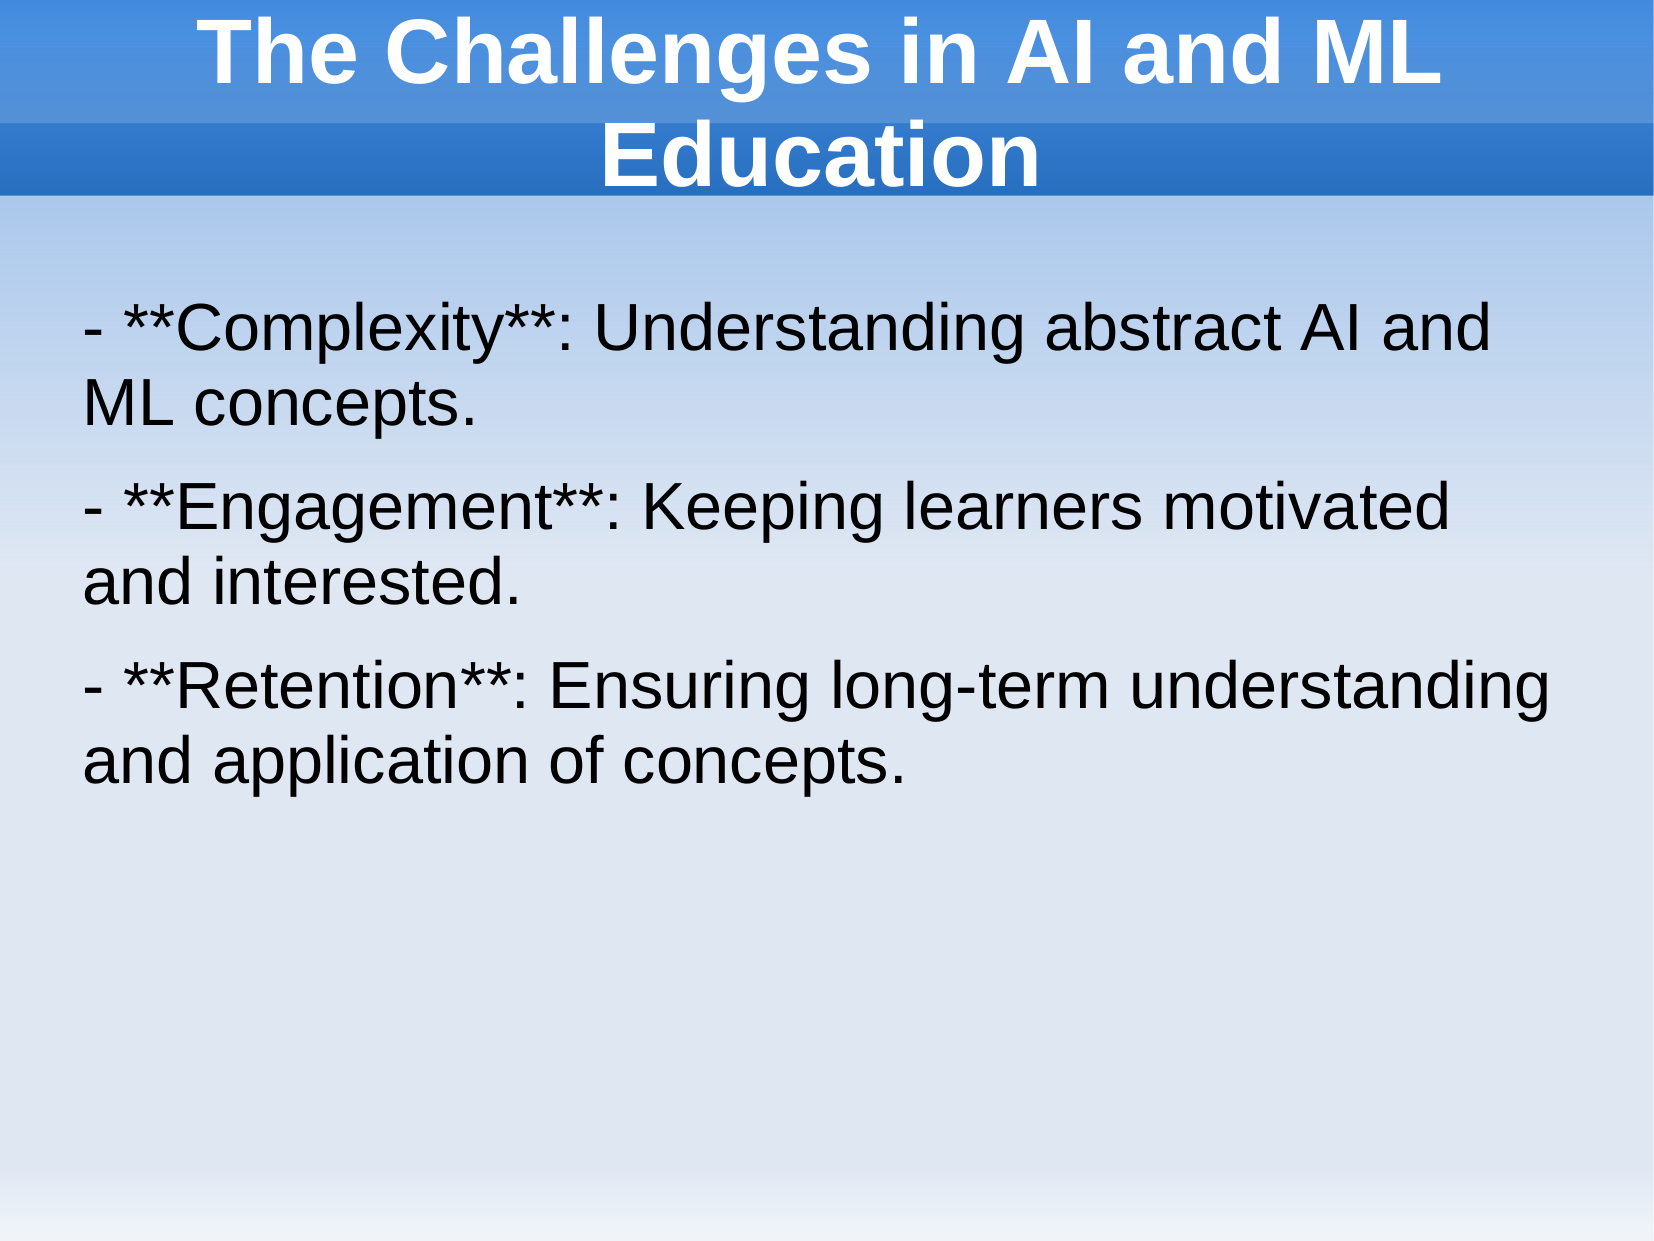

# The Challenges in AI and ML Education
- **Complexity**: Understanding abstract AI and ML concepts.
- **Engagement**: Keeping learners motivated and interested.
- **Retention**: Ensuring long-term understanding and application of concepts.